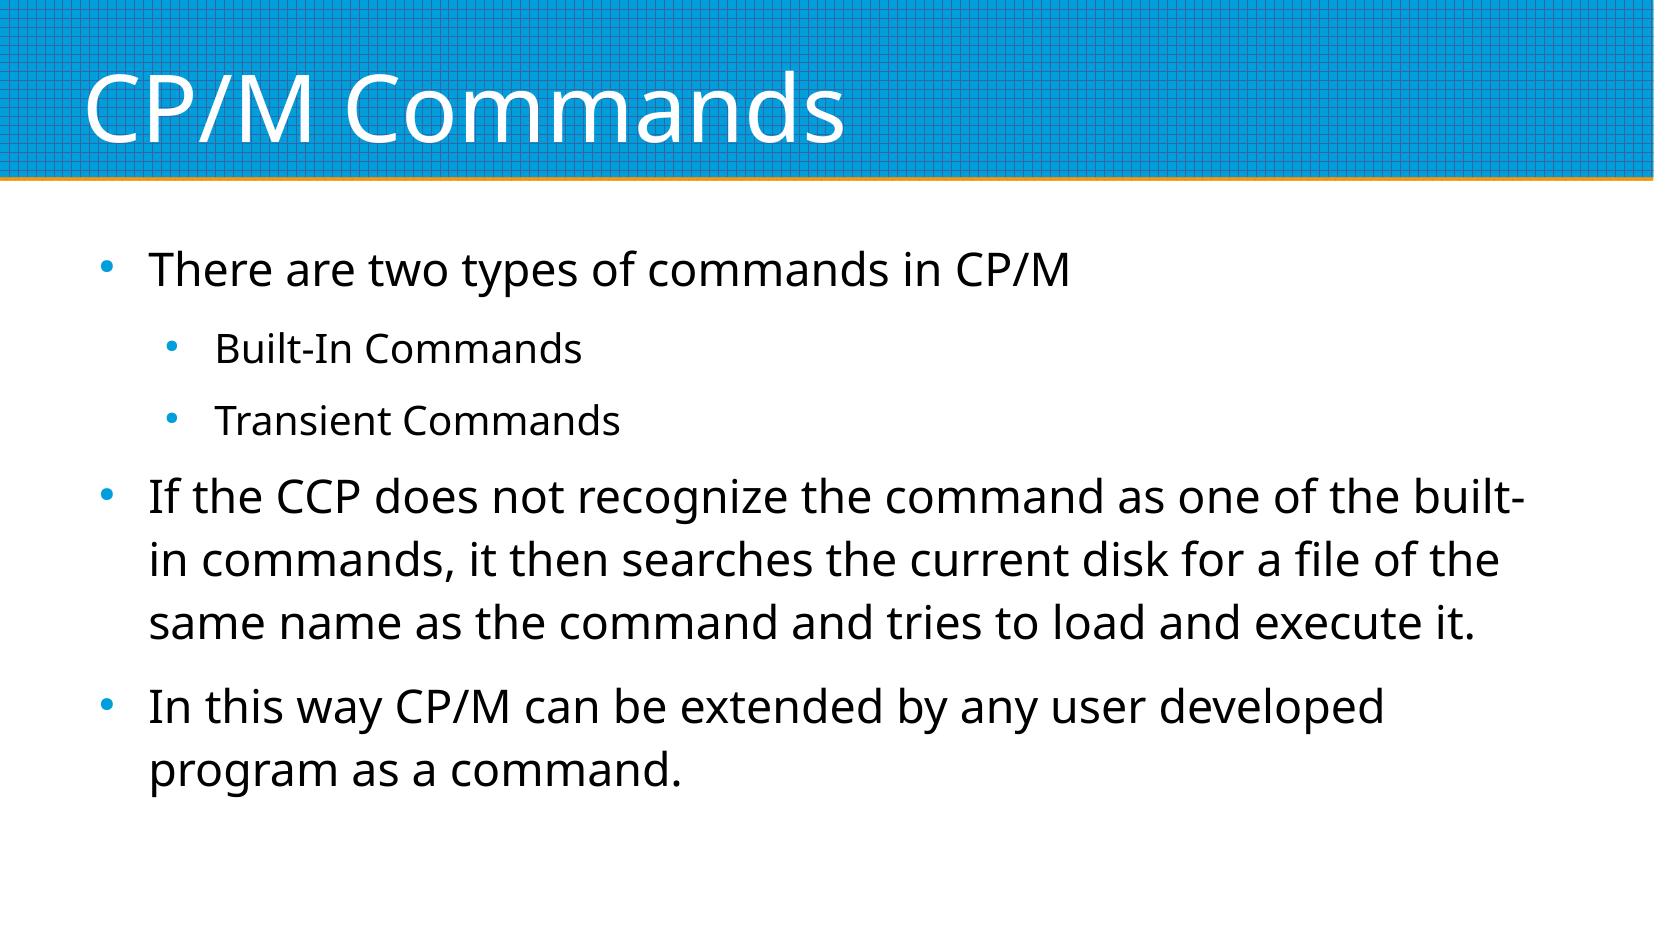

# CP/M Commands
There are two types of commands in CP/M
Built-In Commands
Transient Commands
If the CCP does not recognize the command as one of the built-in commands, it then searches the current disk for a file of the same name as the command and tries to load and execute it.
In this way CP/M can be extended by any user developed program as a command.